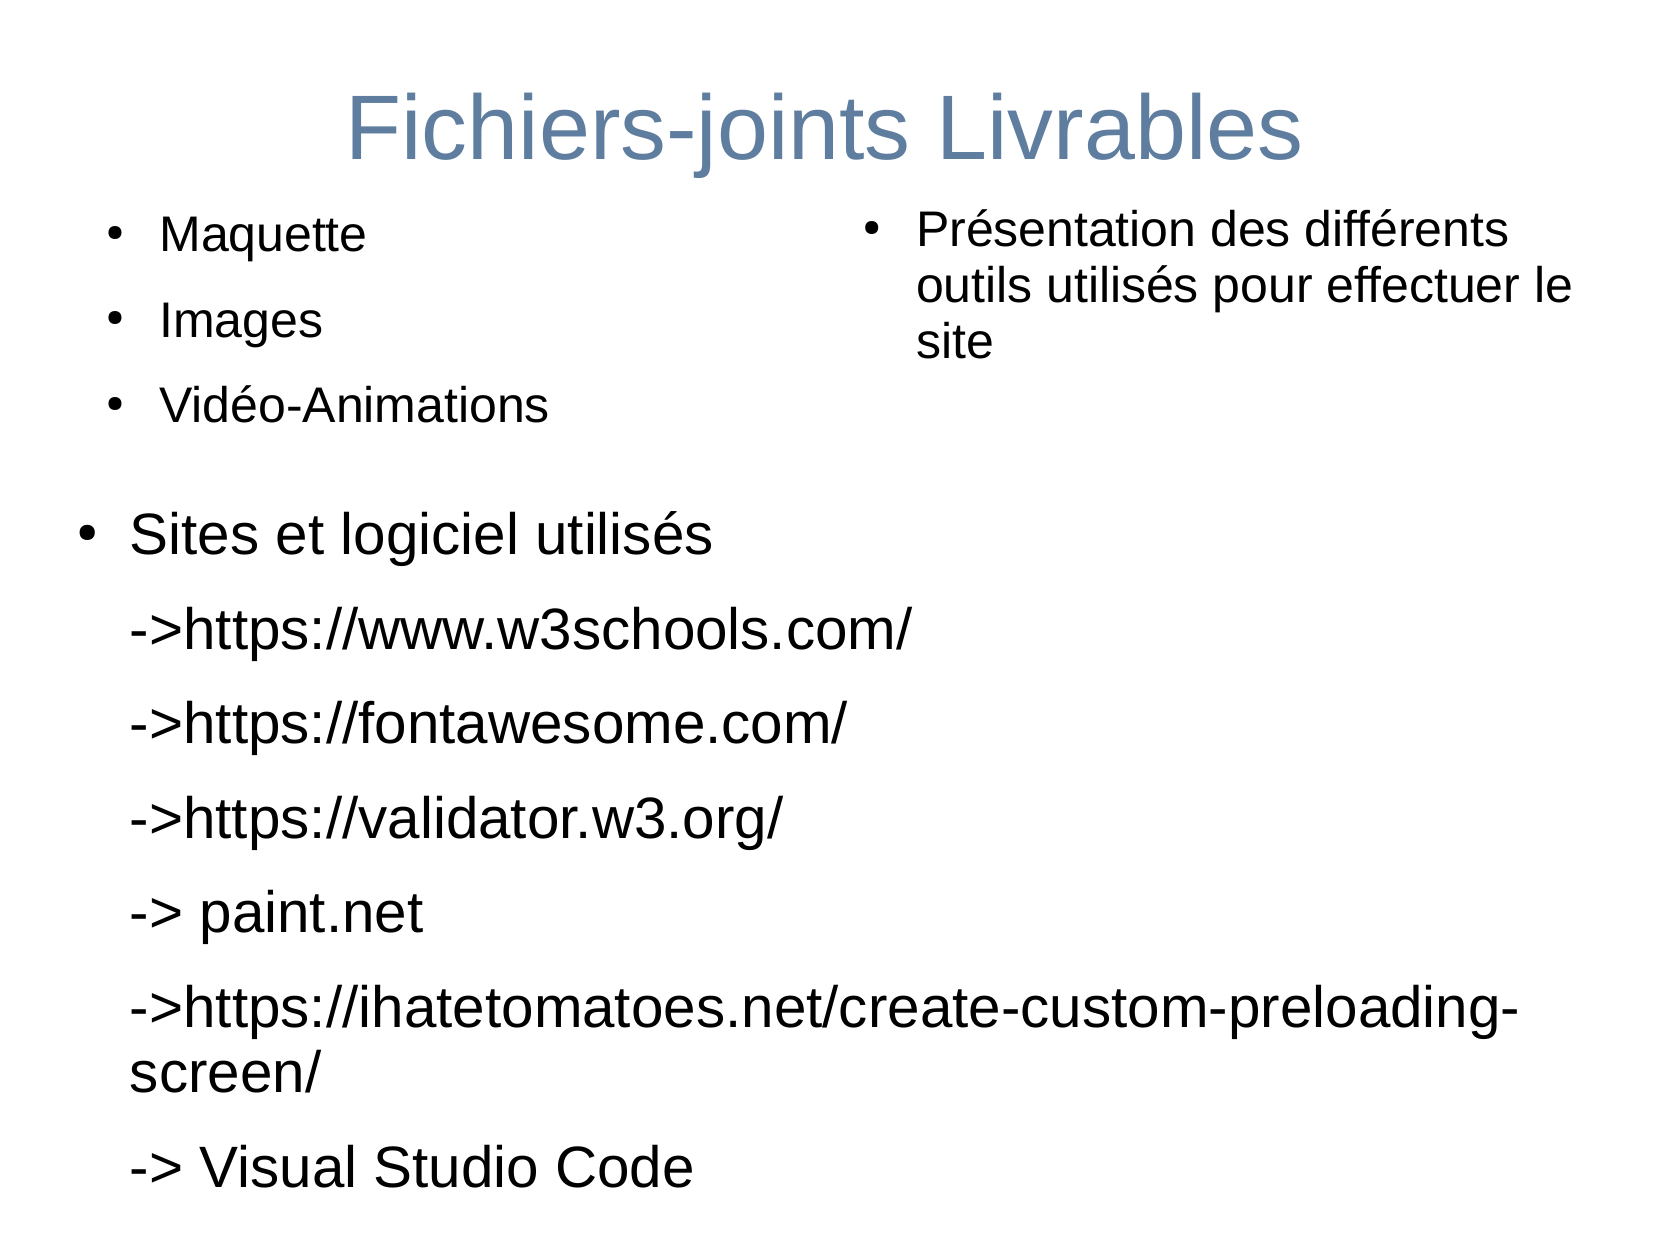

# Fichiers-joints Livrables
Présentation des différents outils utilisés pour effectuer le site
Maquette
Images
Vidéo-Animations
Sites et logiciel utilisés
->https://www.w3schools.com/
->https://fontawesome.com/
->https://validator.w3.org/
-> paint.net
->https://ihatetomatoes.net/create-custom-preloading-screen/
-> Visual Studio Code